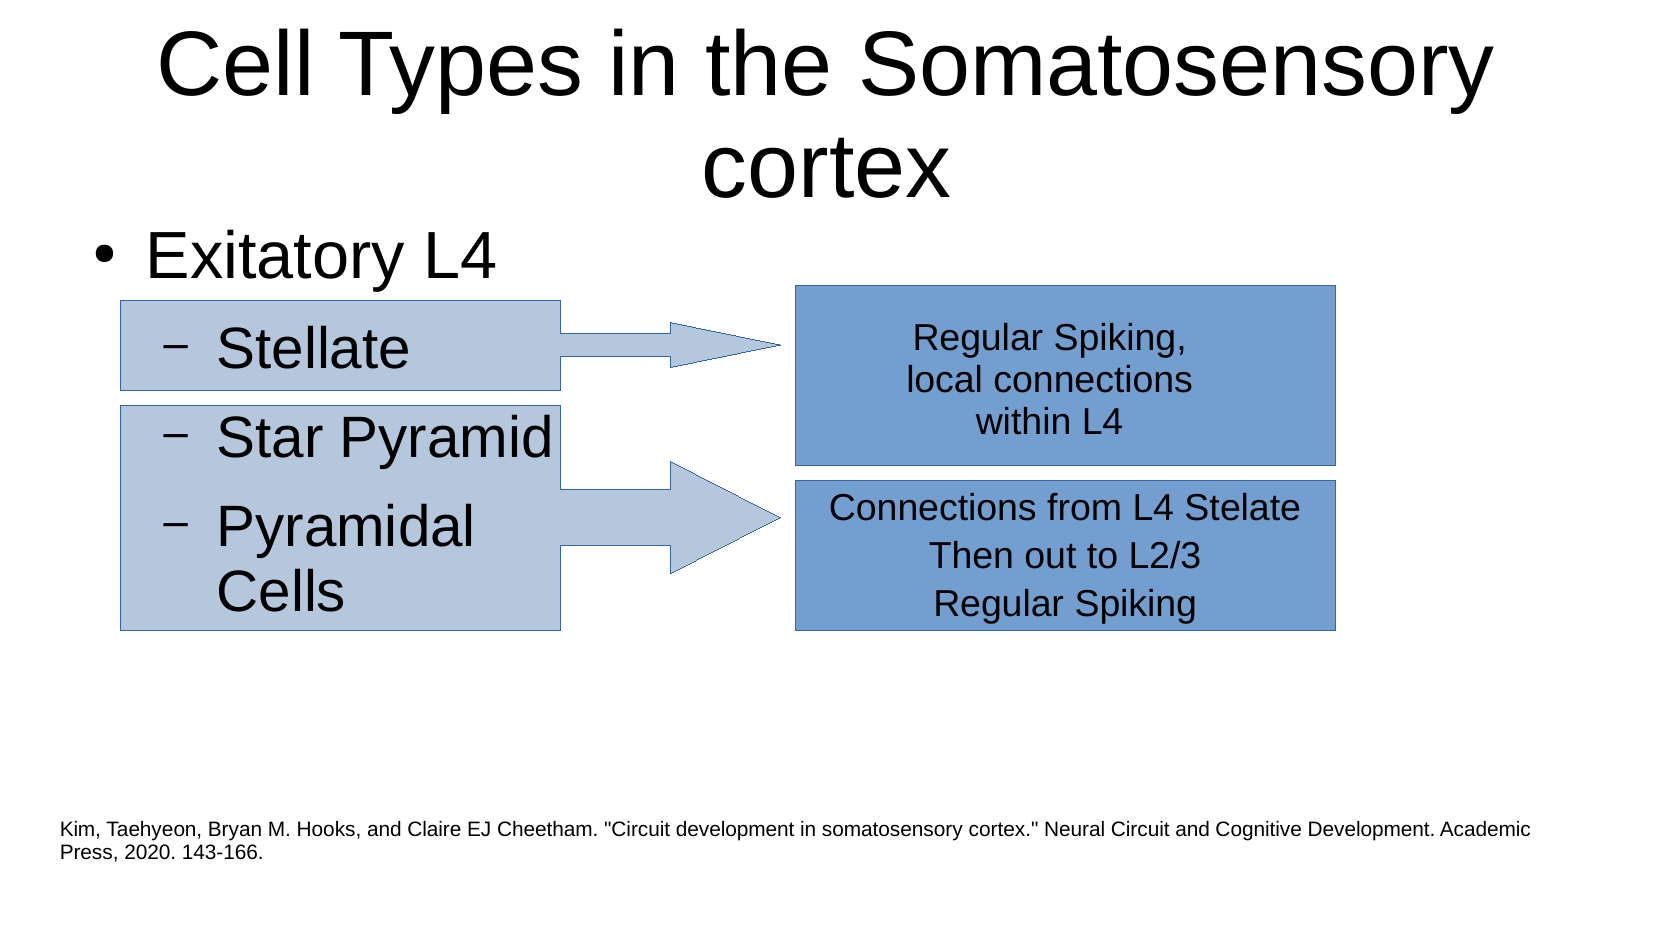

# Cell Types in the Somatosensory cortex
Exitatory L4
Stellate
Star Pyramid
Pyramidal Cells
Regular Spiking, local connections within L4
Connections from L4 Stelate
Then out to L2/3
Regular Spiking
Kim, Taehyeon, Bryan M. Hooks, and Claire EJ Cheetham. "Circuit development in somatosensory cortex." Neural Circuit and Cognitive Development. Academic Press, 2020. 143-166.